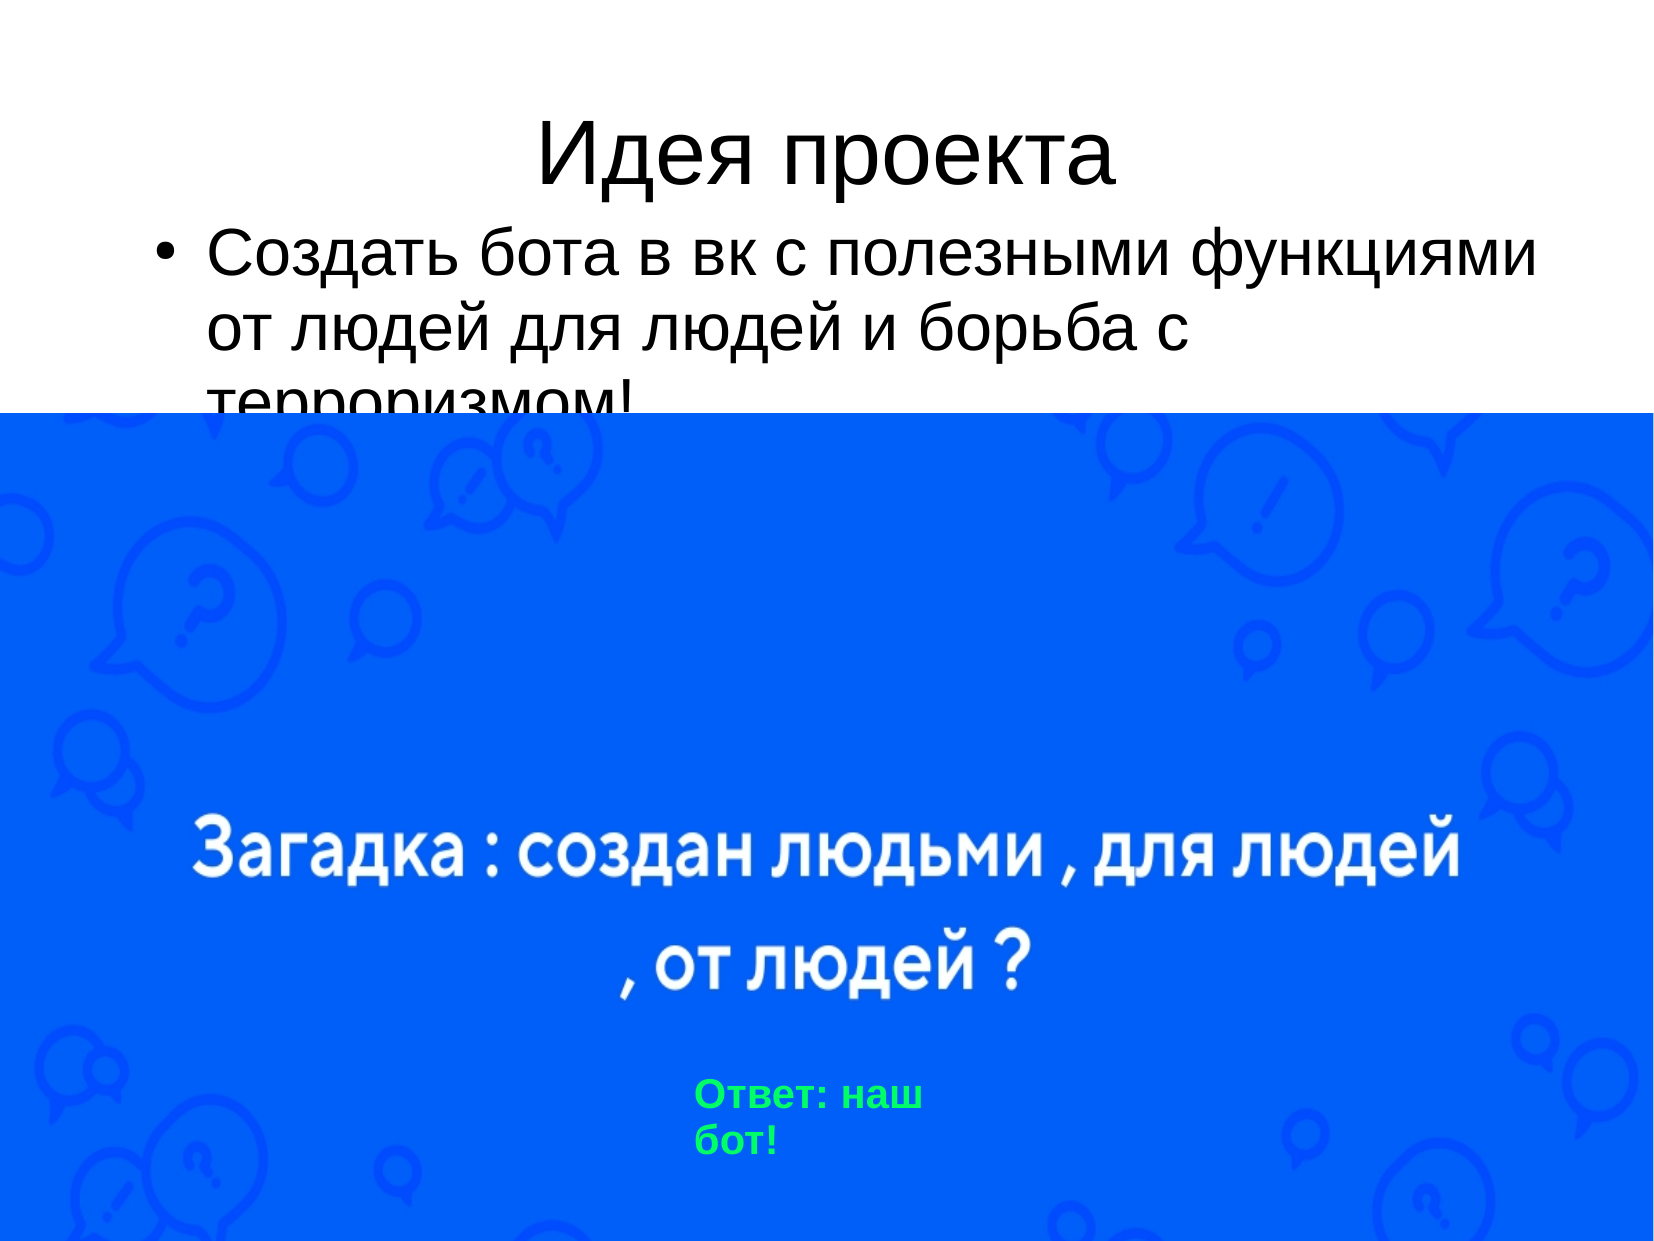

# Идея проекта
Создать бота в вк с полезными функциями от людей для людей и борьба с терроризмом!
Ответ: наш бот!